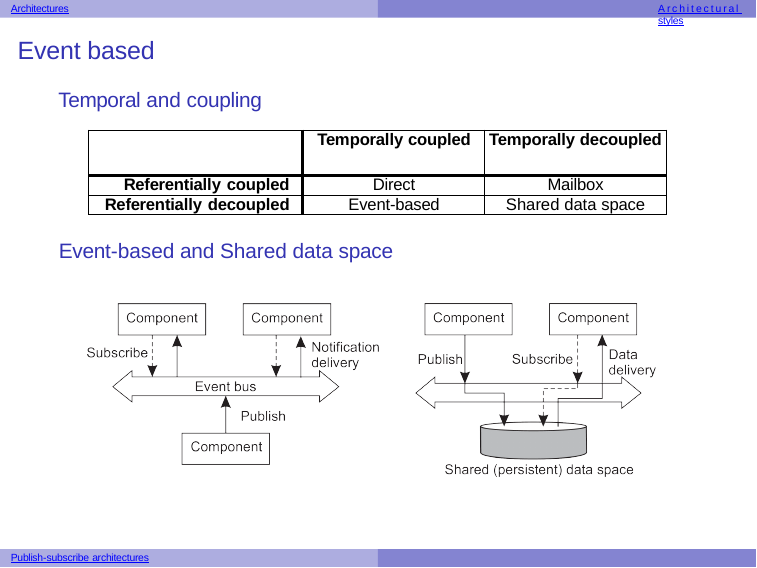

Architectures
Architectural styles
Event based
Temporal and coupling
| | Temporally coupled | Temporally decoupled |
| --- | --- | --- |
| Referentially coupled | Direct | Mailbox |
| Referentially decoupled | Event-based | Shared data space |
Event-based and Shared data space
Publish-subscribe architectures